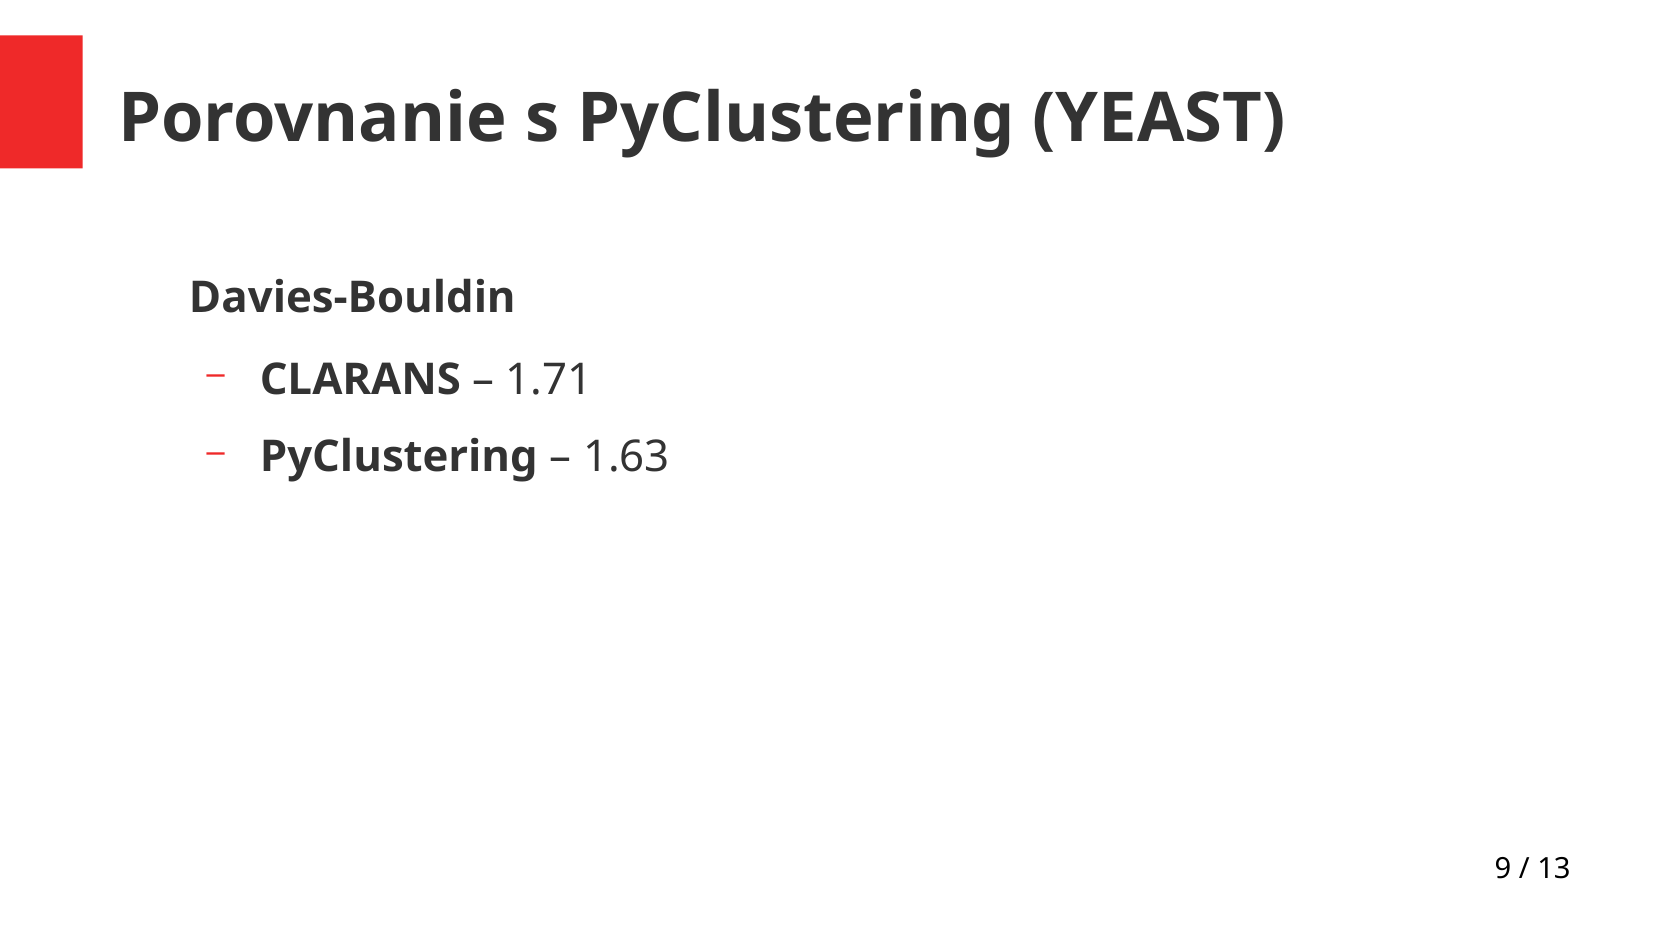

# Porovnanie s PyClustering (YEAST)
Davies-Bouldin
CLARANS – 1.71
PyClustering – 1.63
9